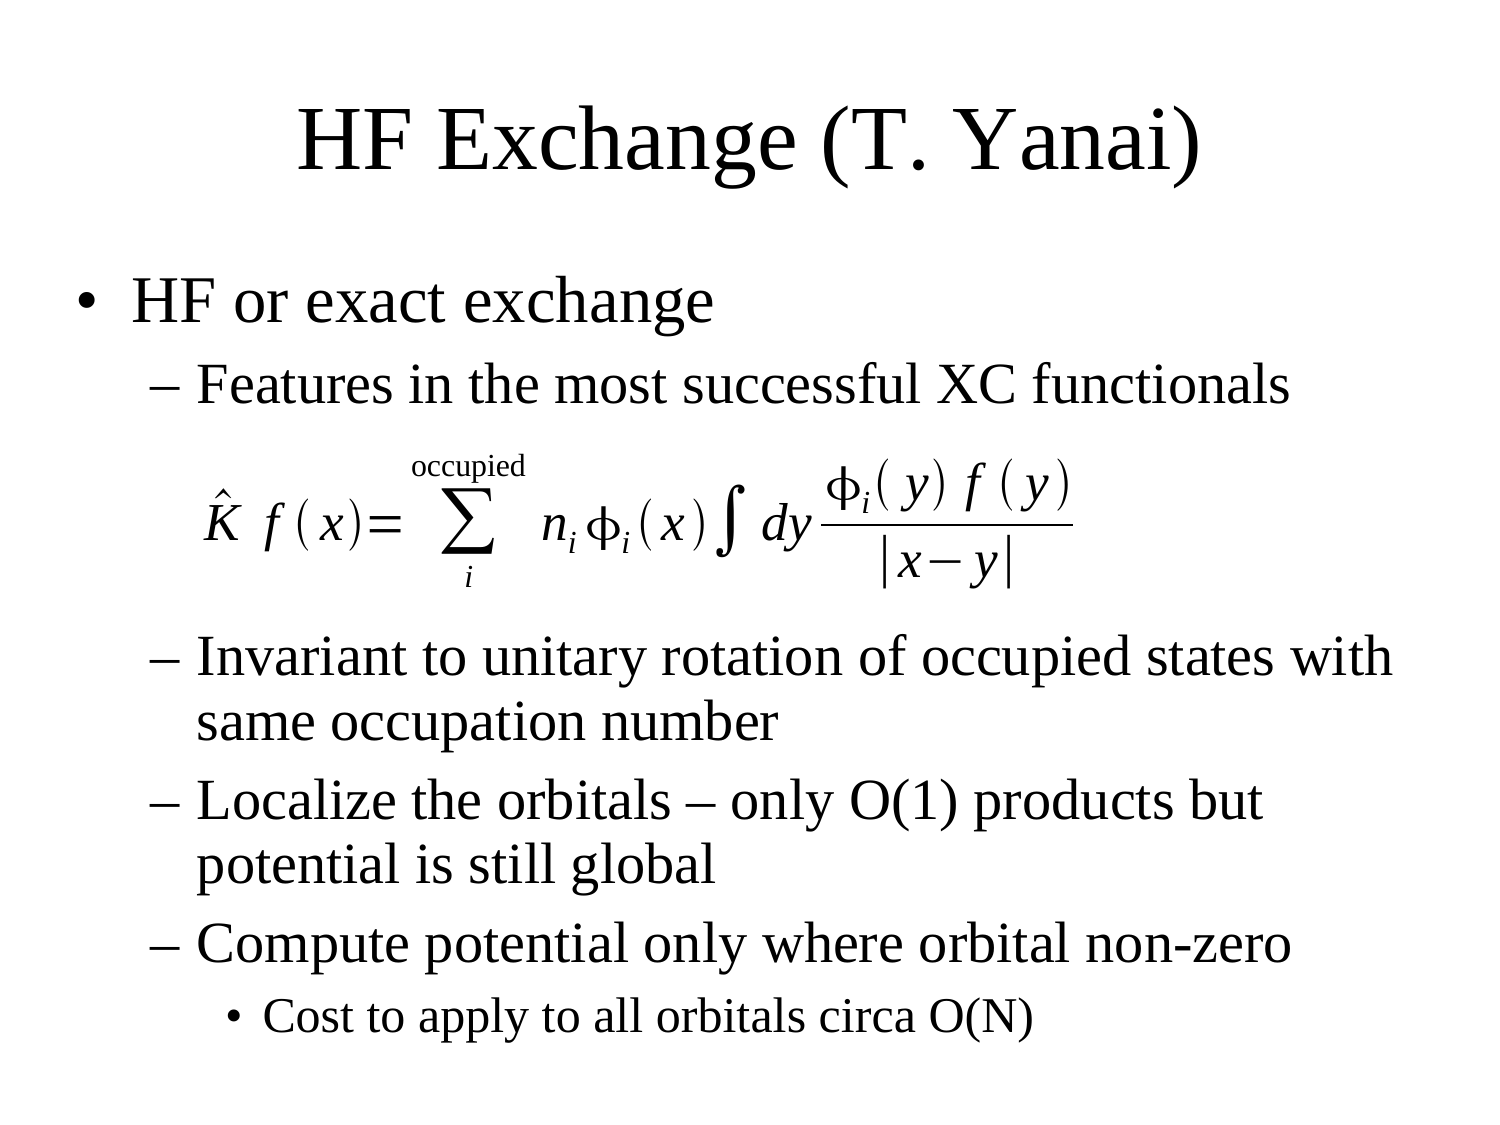

# HF Exchange (T. Yanai)
HF or exact exchange
Features in the most successful XC functionals
Invariant to unitary rotation of occupied states with same occupation number
Localize the orbitals – only O(1) products but potential is still global
Compute potential only where orbital non-zero
Cost to apply to all orbitals circa O(N)